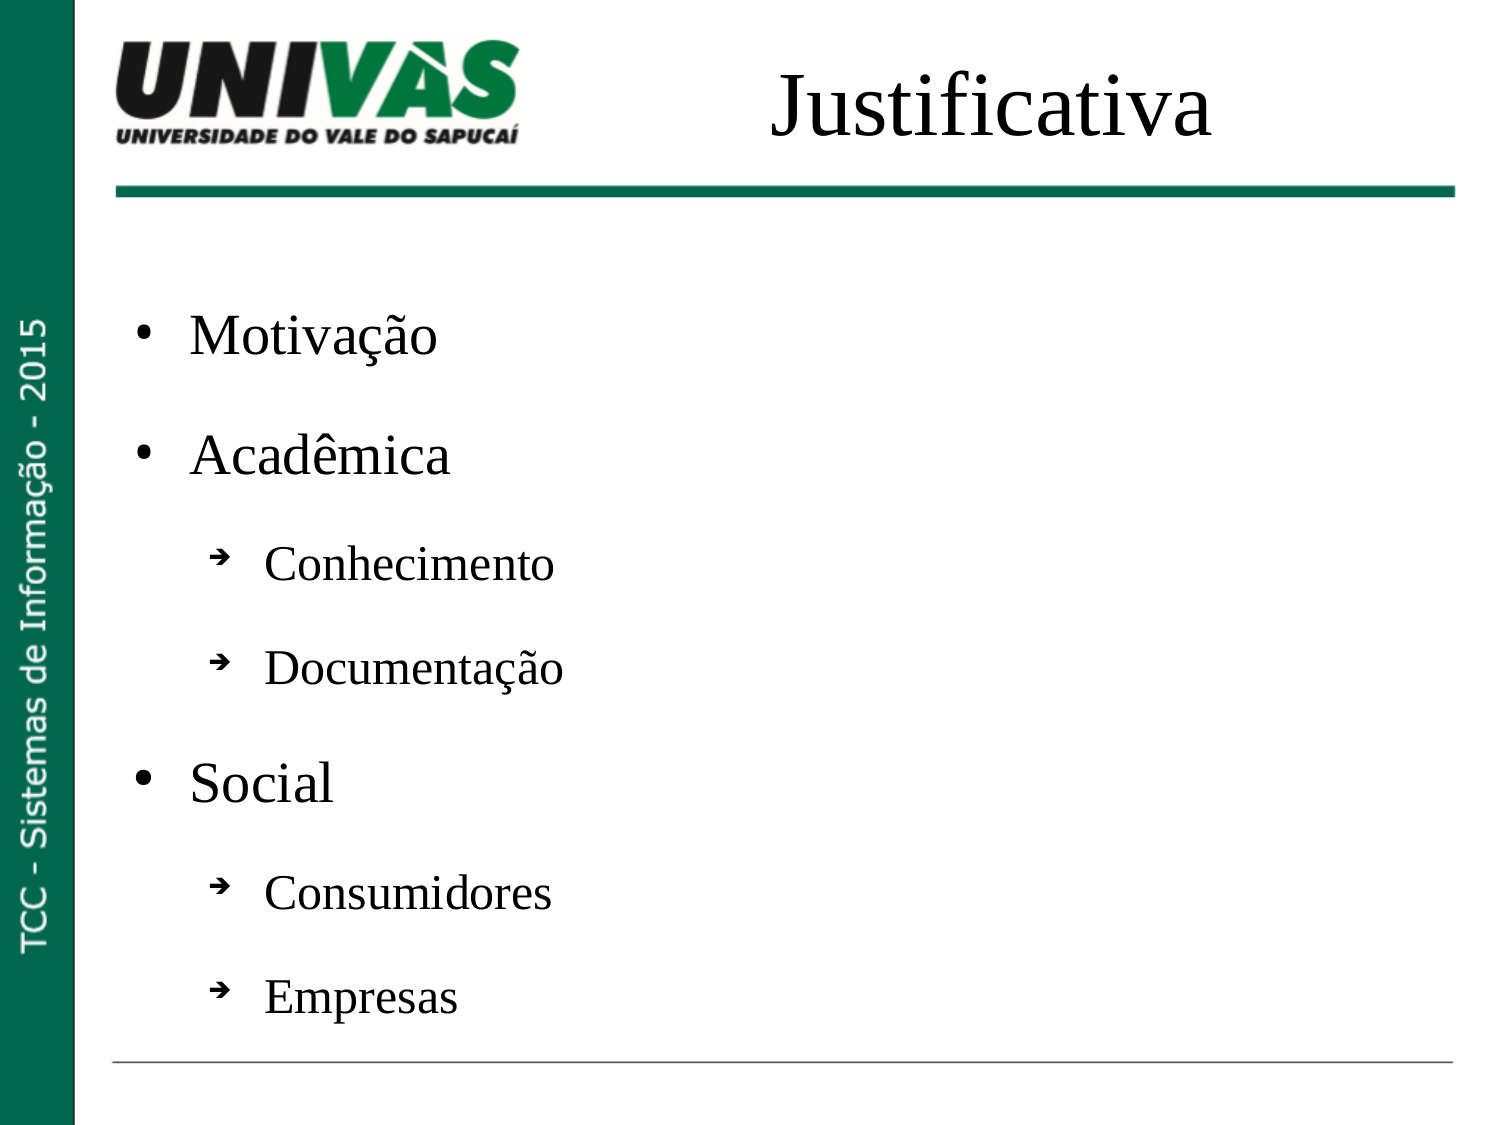

# Justificativa
Motivação
Acadêmica
Conhecimento
Documentação
Social
Consumidores
Empresas